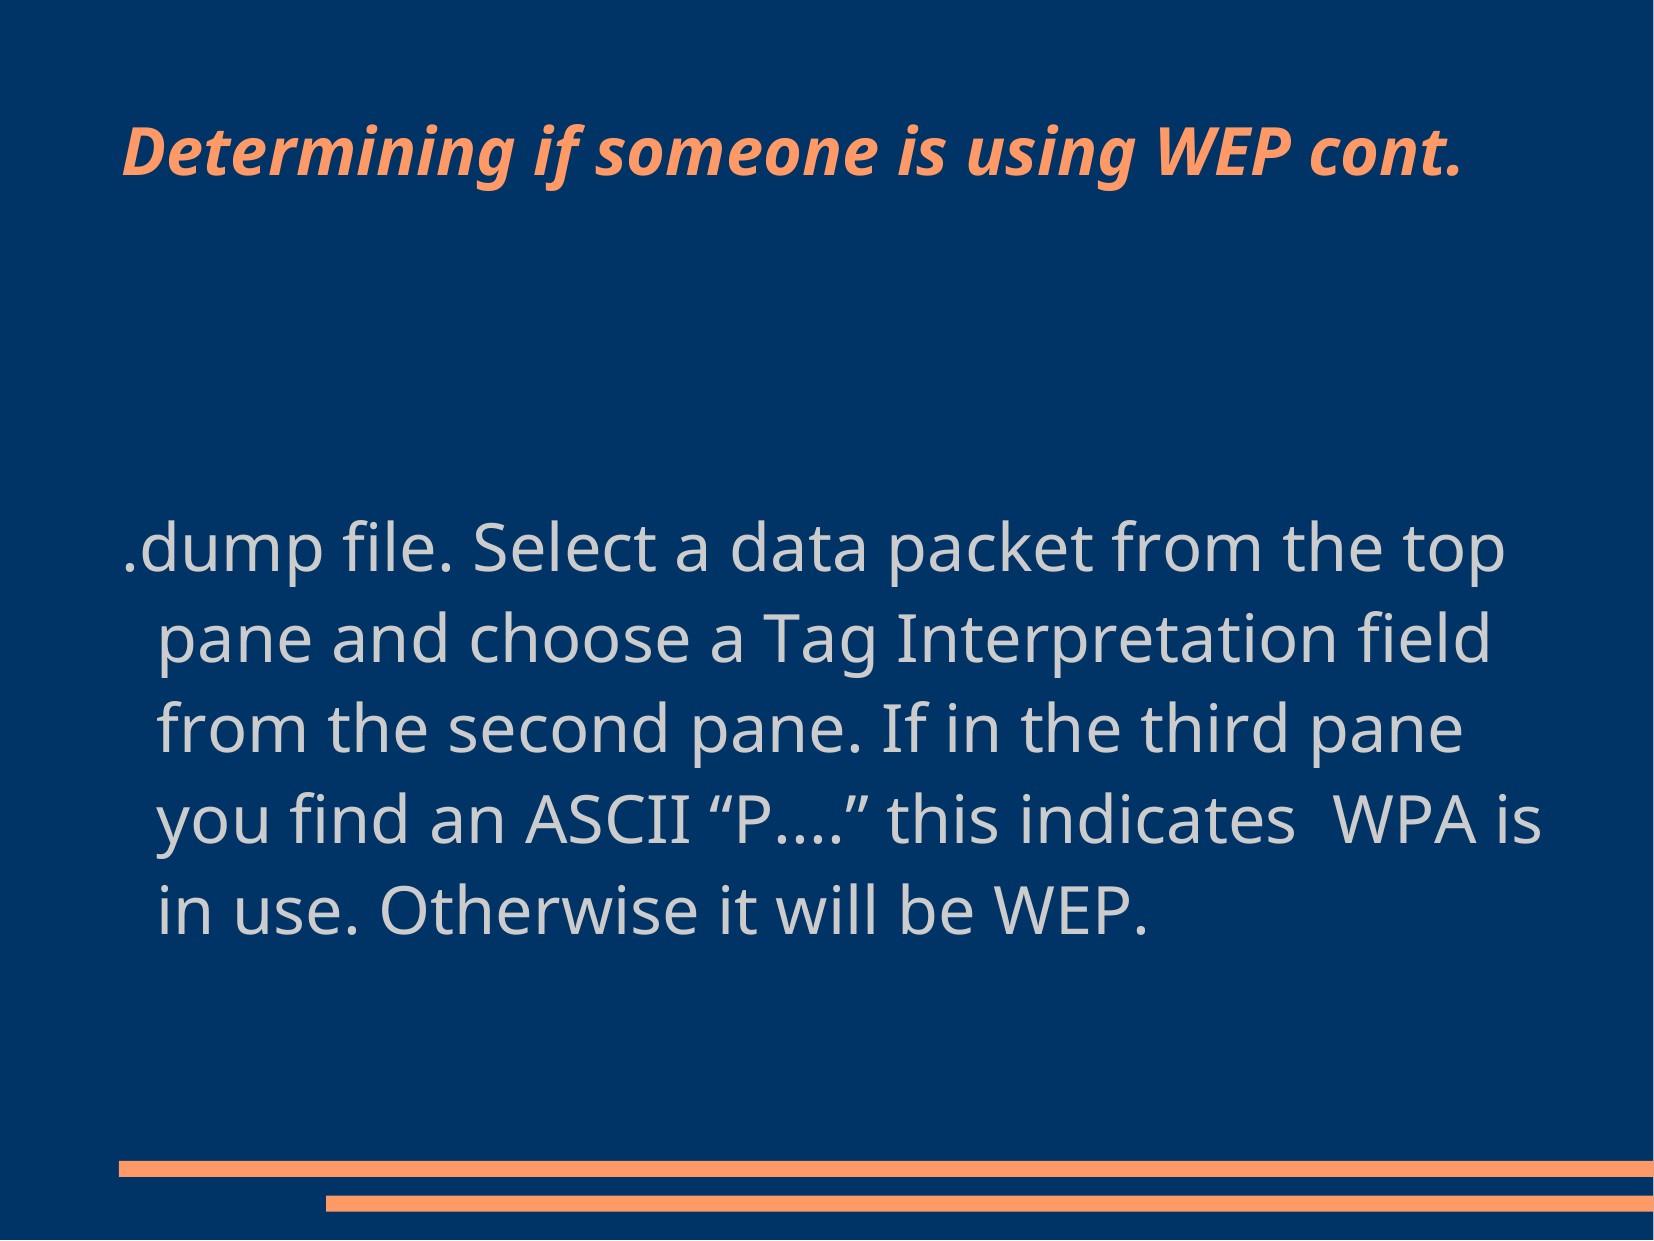

# Determining if someone is using WEP cont.
.dump file. Select a data packet from the top pane and choose a Tag Interpretation field from the second pane. If in the third pane you find an ASCII “P....” this indicates WPA is in use. Otherwise it will be WEP.